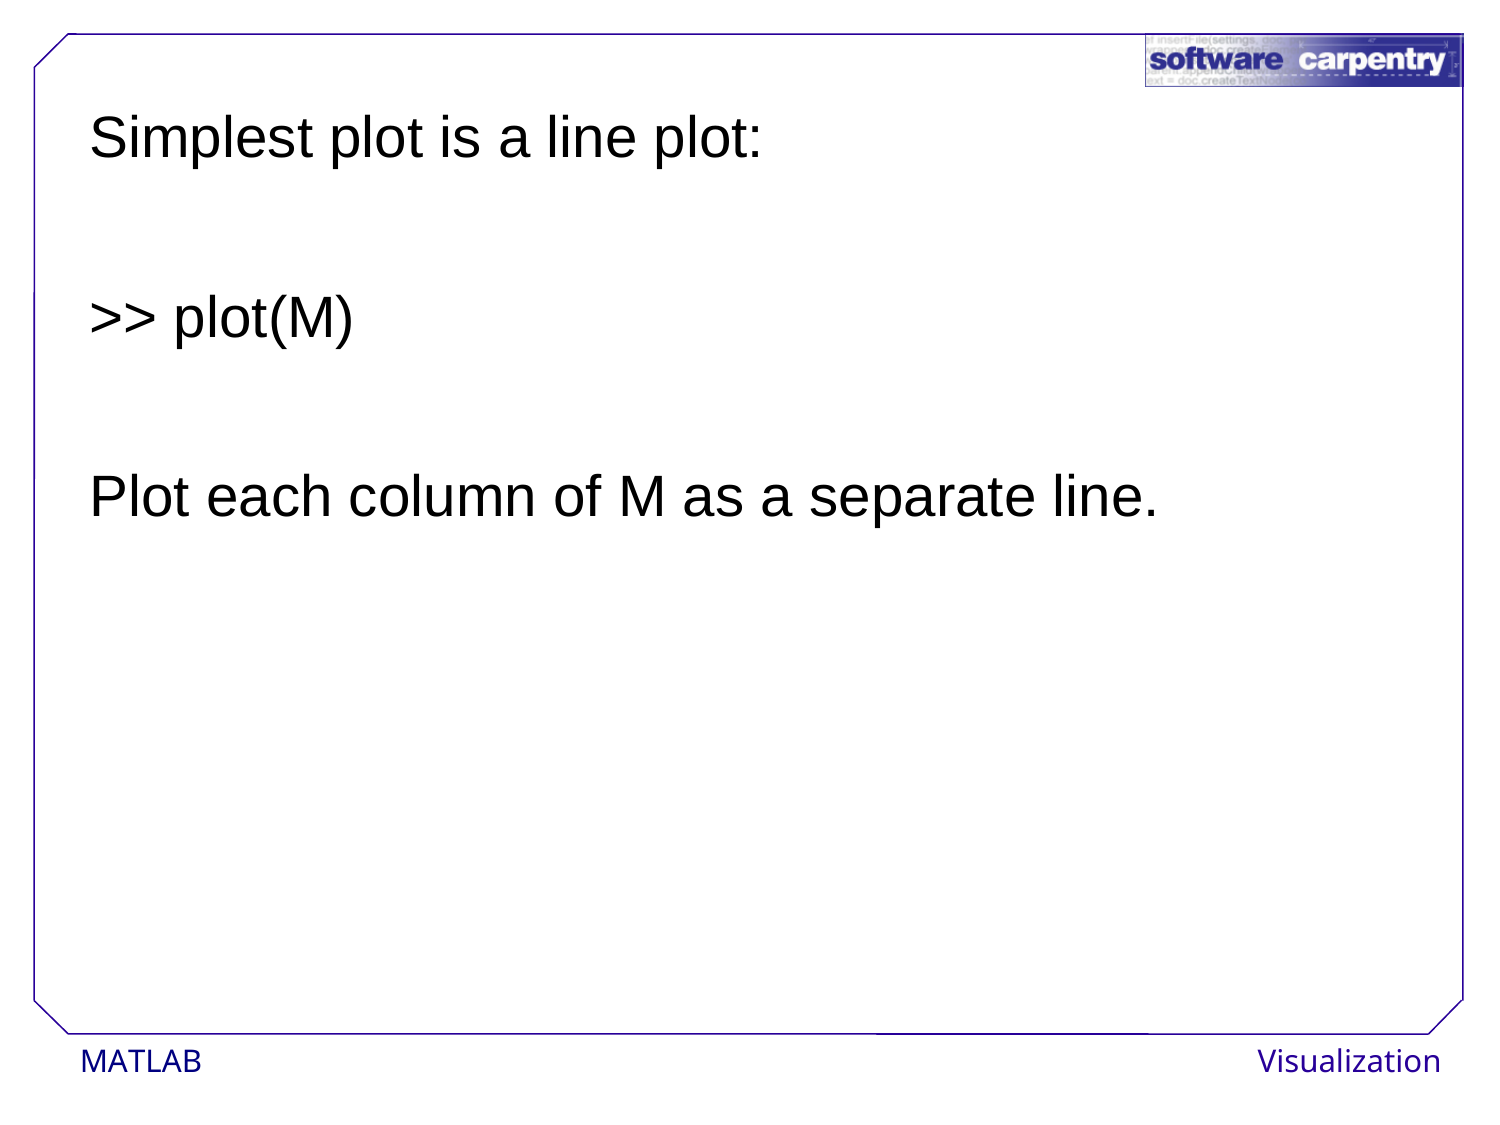

# Simplest plot is a line plot:
>> plot(M)
Plot each column of M as a separate line.